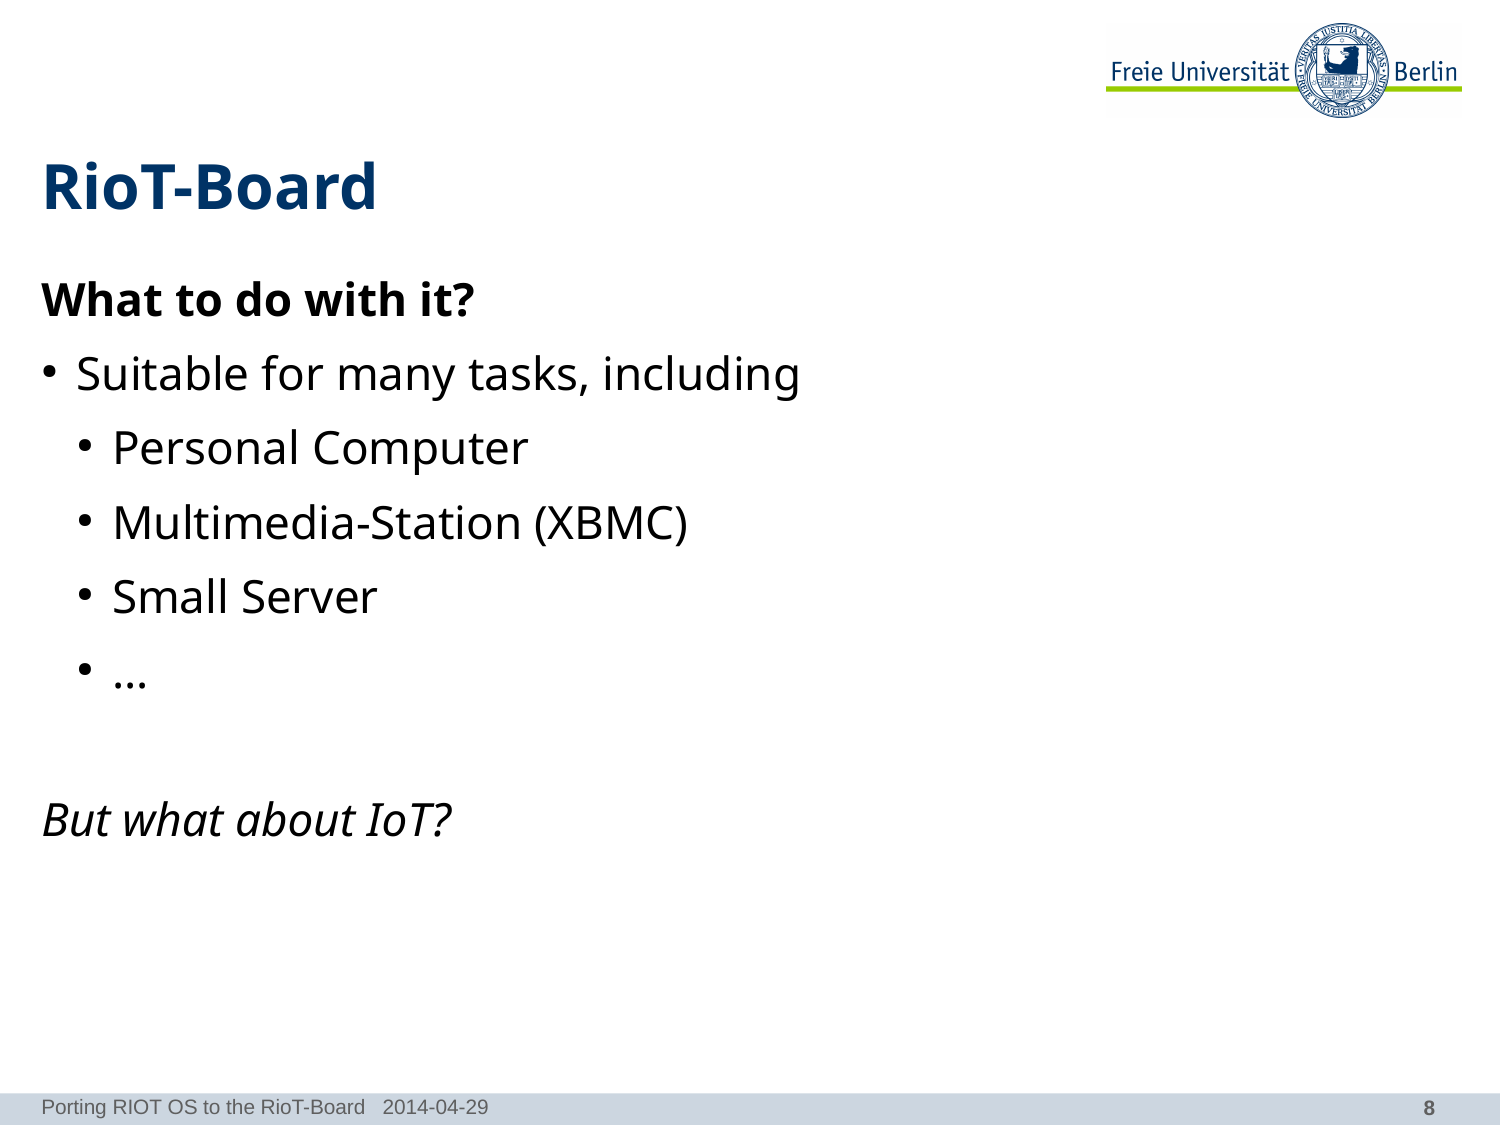

# RioT-Board
What to do with it?
Suitable for many tasks, including
Personal Computer
Multimedia-Station (XBMC)
Small Server
…
But what about IoT?